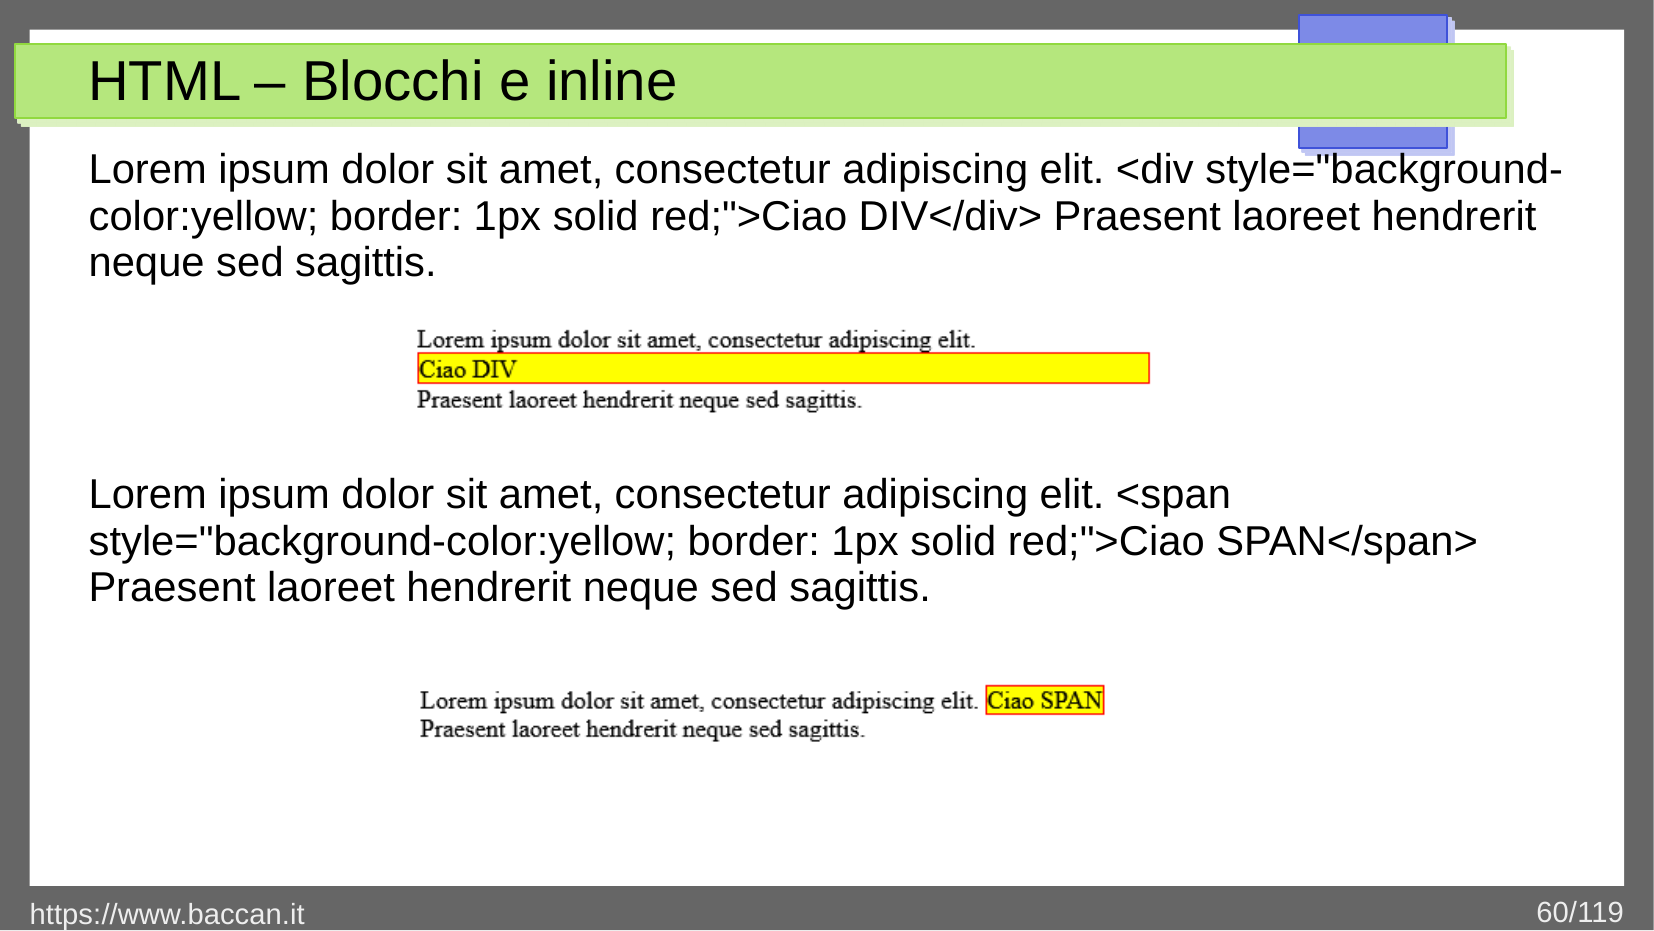

# HTML – Blocchi e inline
Lorem ipsum dolor sit amet, consectetur adipiscing elit. <div style="background-color:yellow; border: 1px solid red;">Ciao DIV</div> Praesent laoreet hendrerit neque sed sagittis.
Lorem ipsum dolor sit amet, consectetur adipiscing elit. <span style="background-color:yellow; border: 1px solid red;">Ciao SPAN</span> Praesent laoreet hendrerit neque sed sagittis.
60
https://www.baccan.it